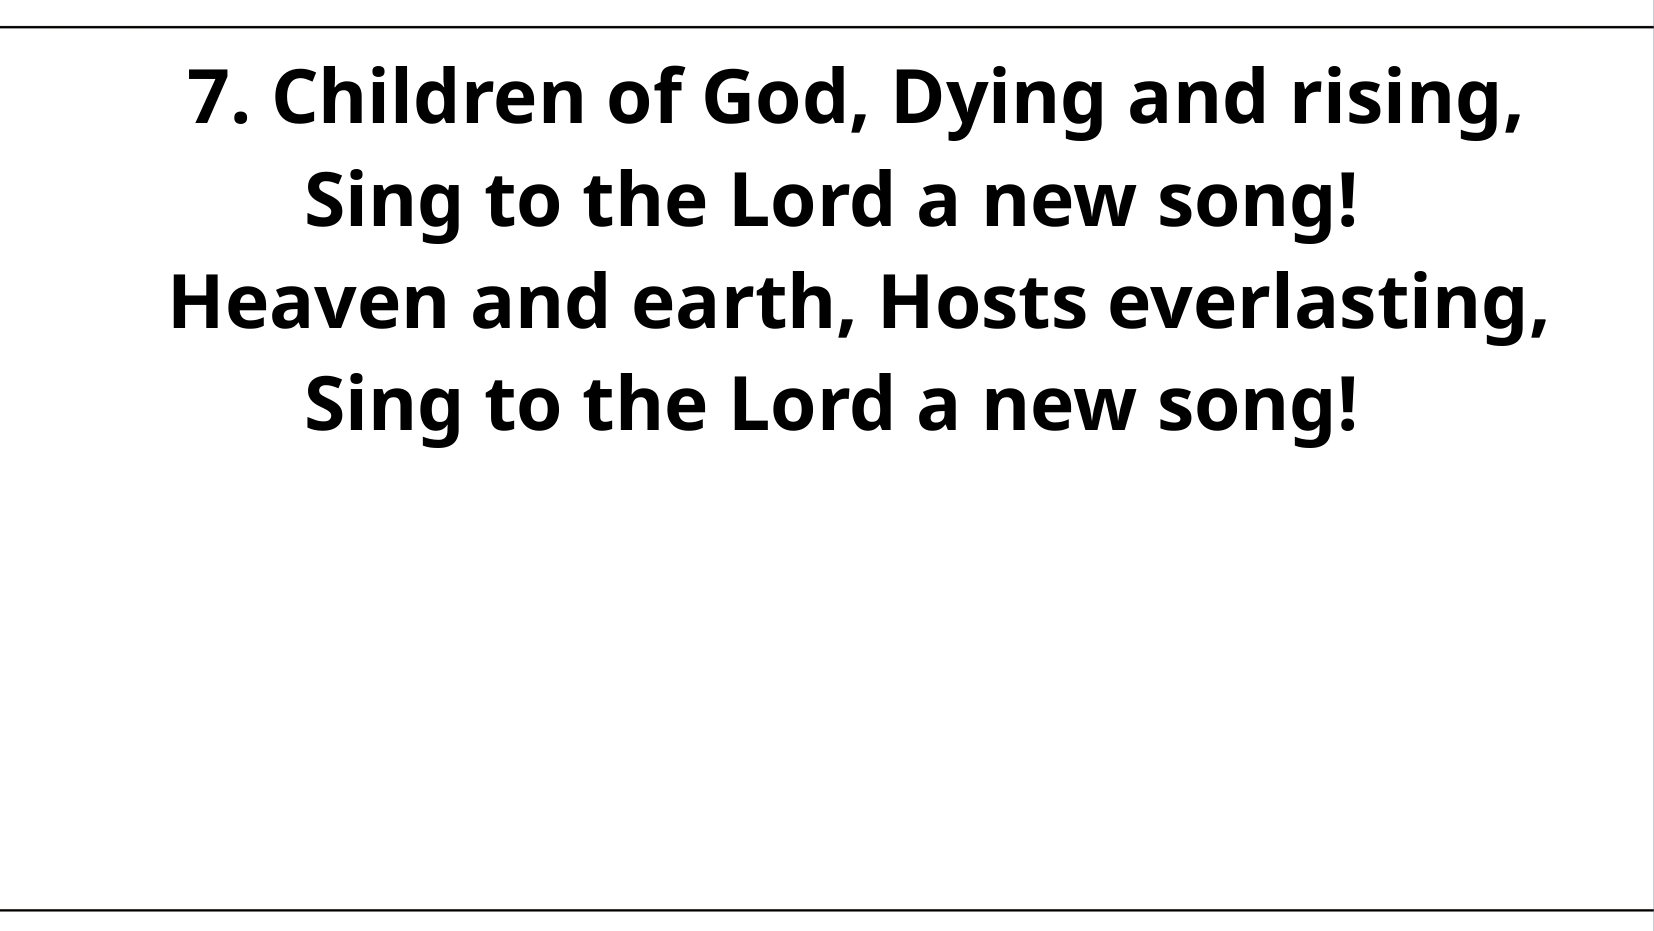

7. Children of God, Dying and rising,
 Sing to the Lord a new song!
 Heaven and earth, Hosts everlasting,
 Sing to the Lord a new song!